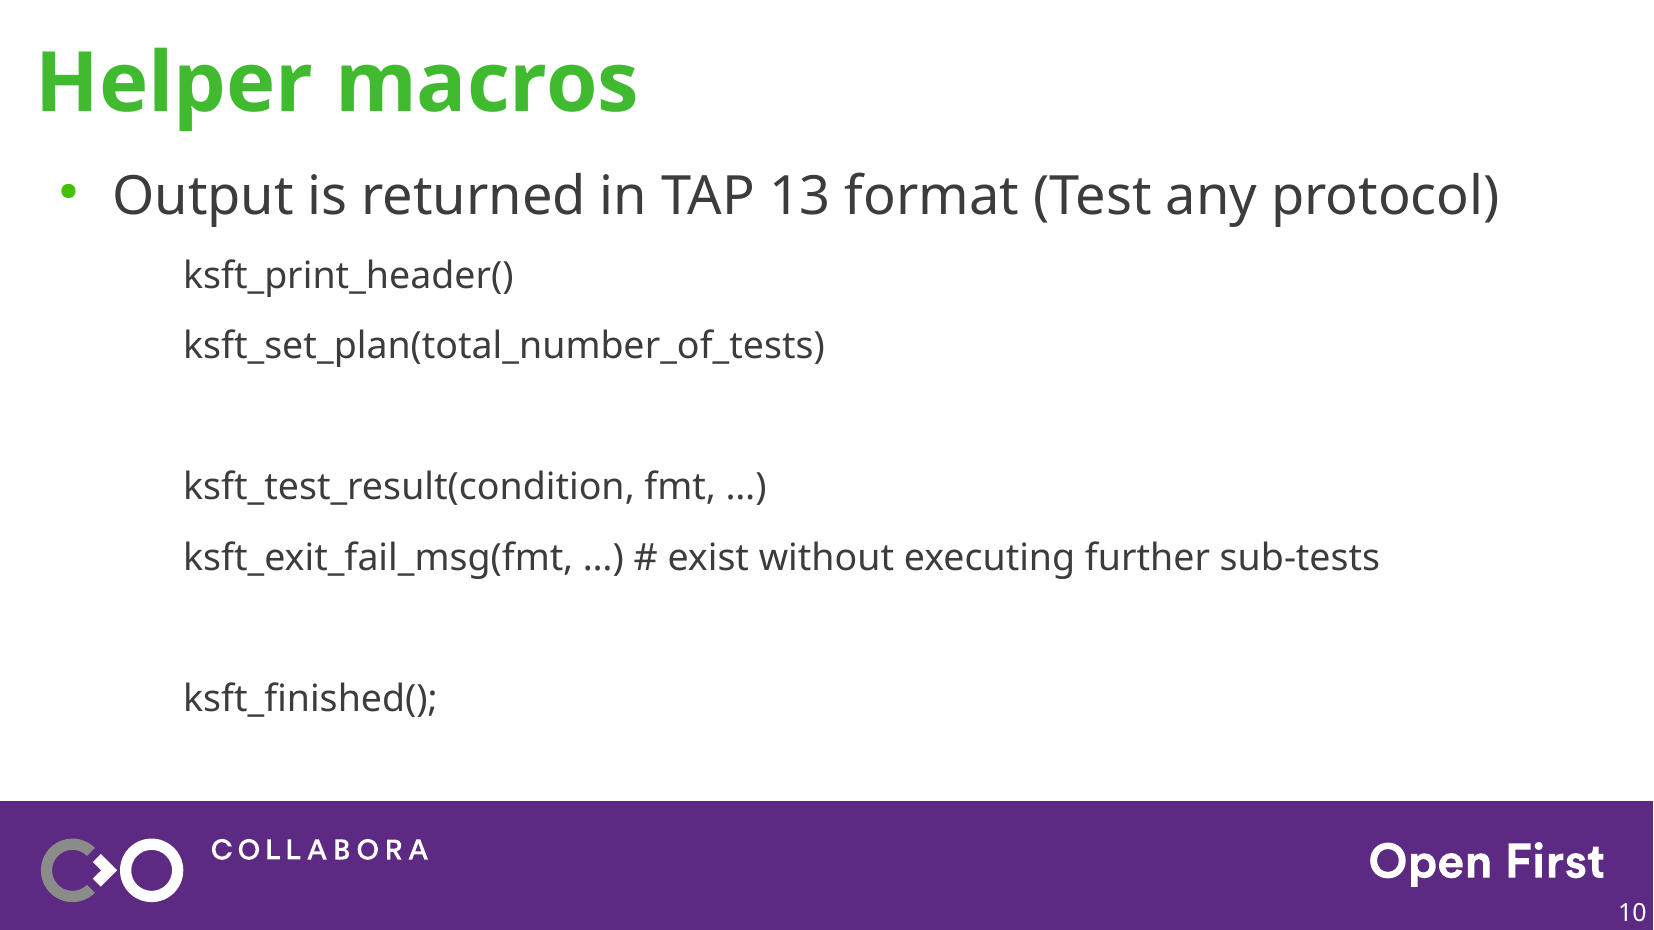

# Helper macros
Output is returned in TAP 13 format (Test any protocol)
ksft_print_header()
ksft_set_plan(total_number_of_tests)
ksft_test_result(condition, fmt, …)
ksft_exit_fail_msg(fmt, …) # exist without executing further sub-tests
ksft_finished();